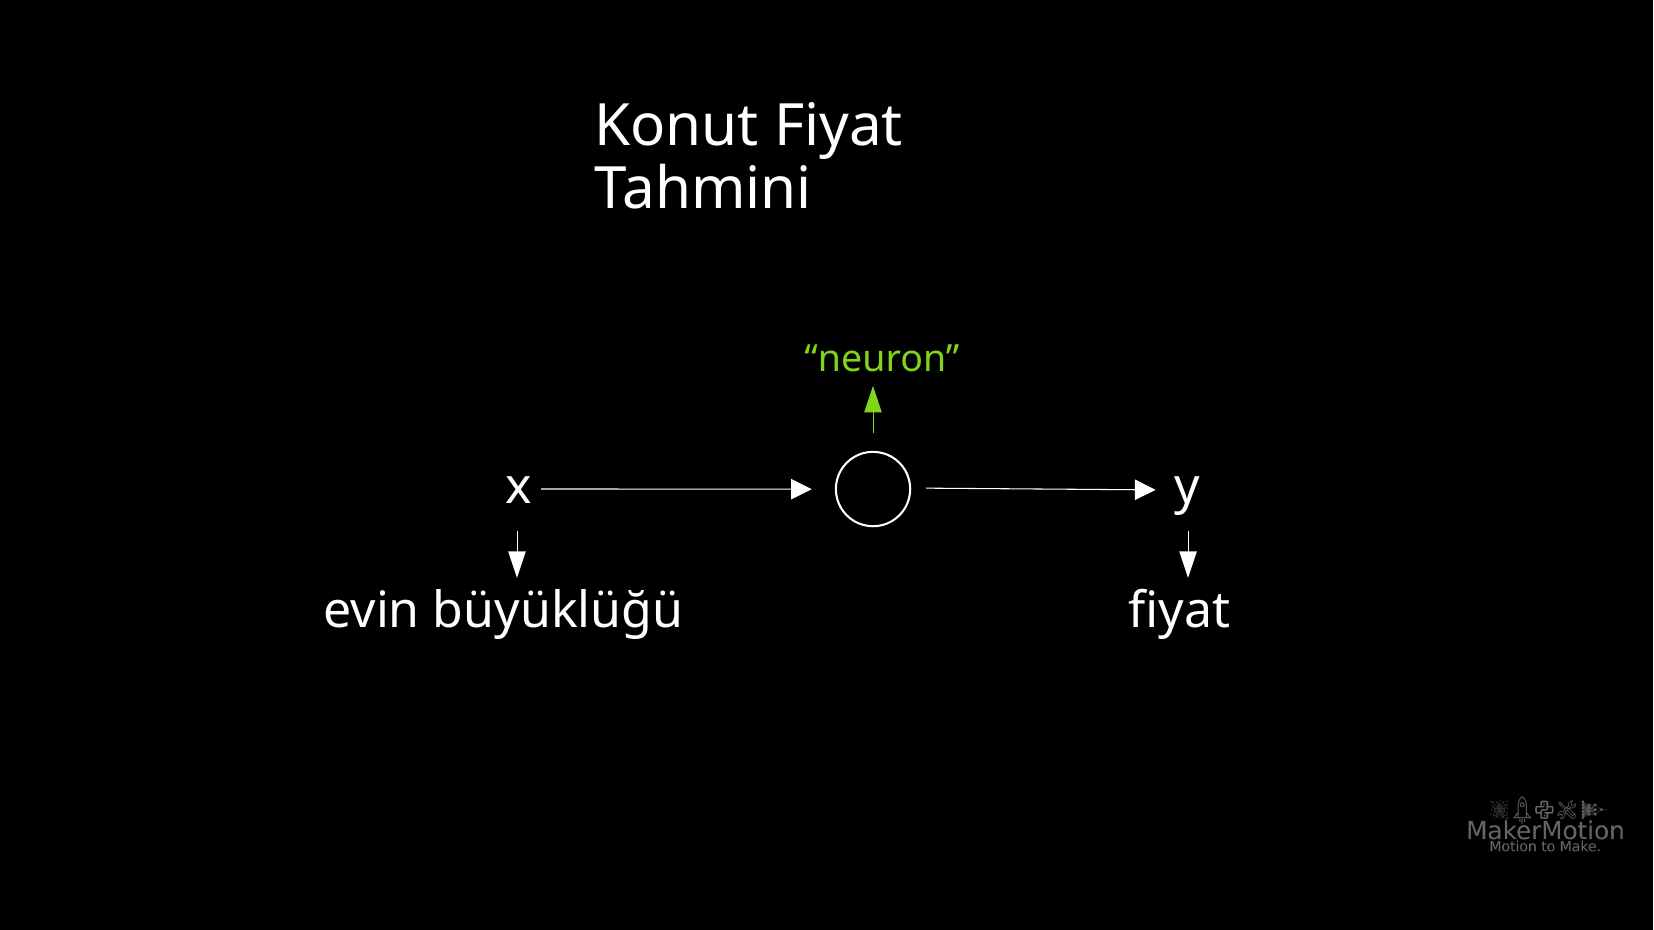

# Konut Fiyat Tahmini
“neuron”
x
y
evin büyüklüğü
fiyat